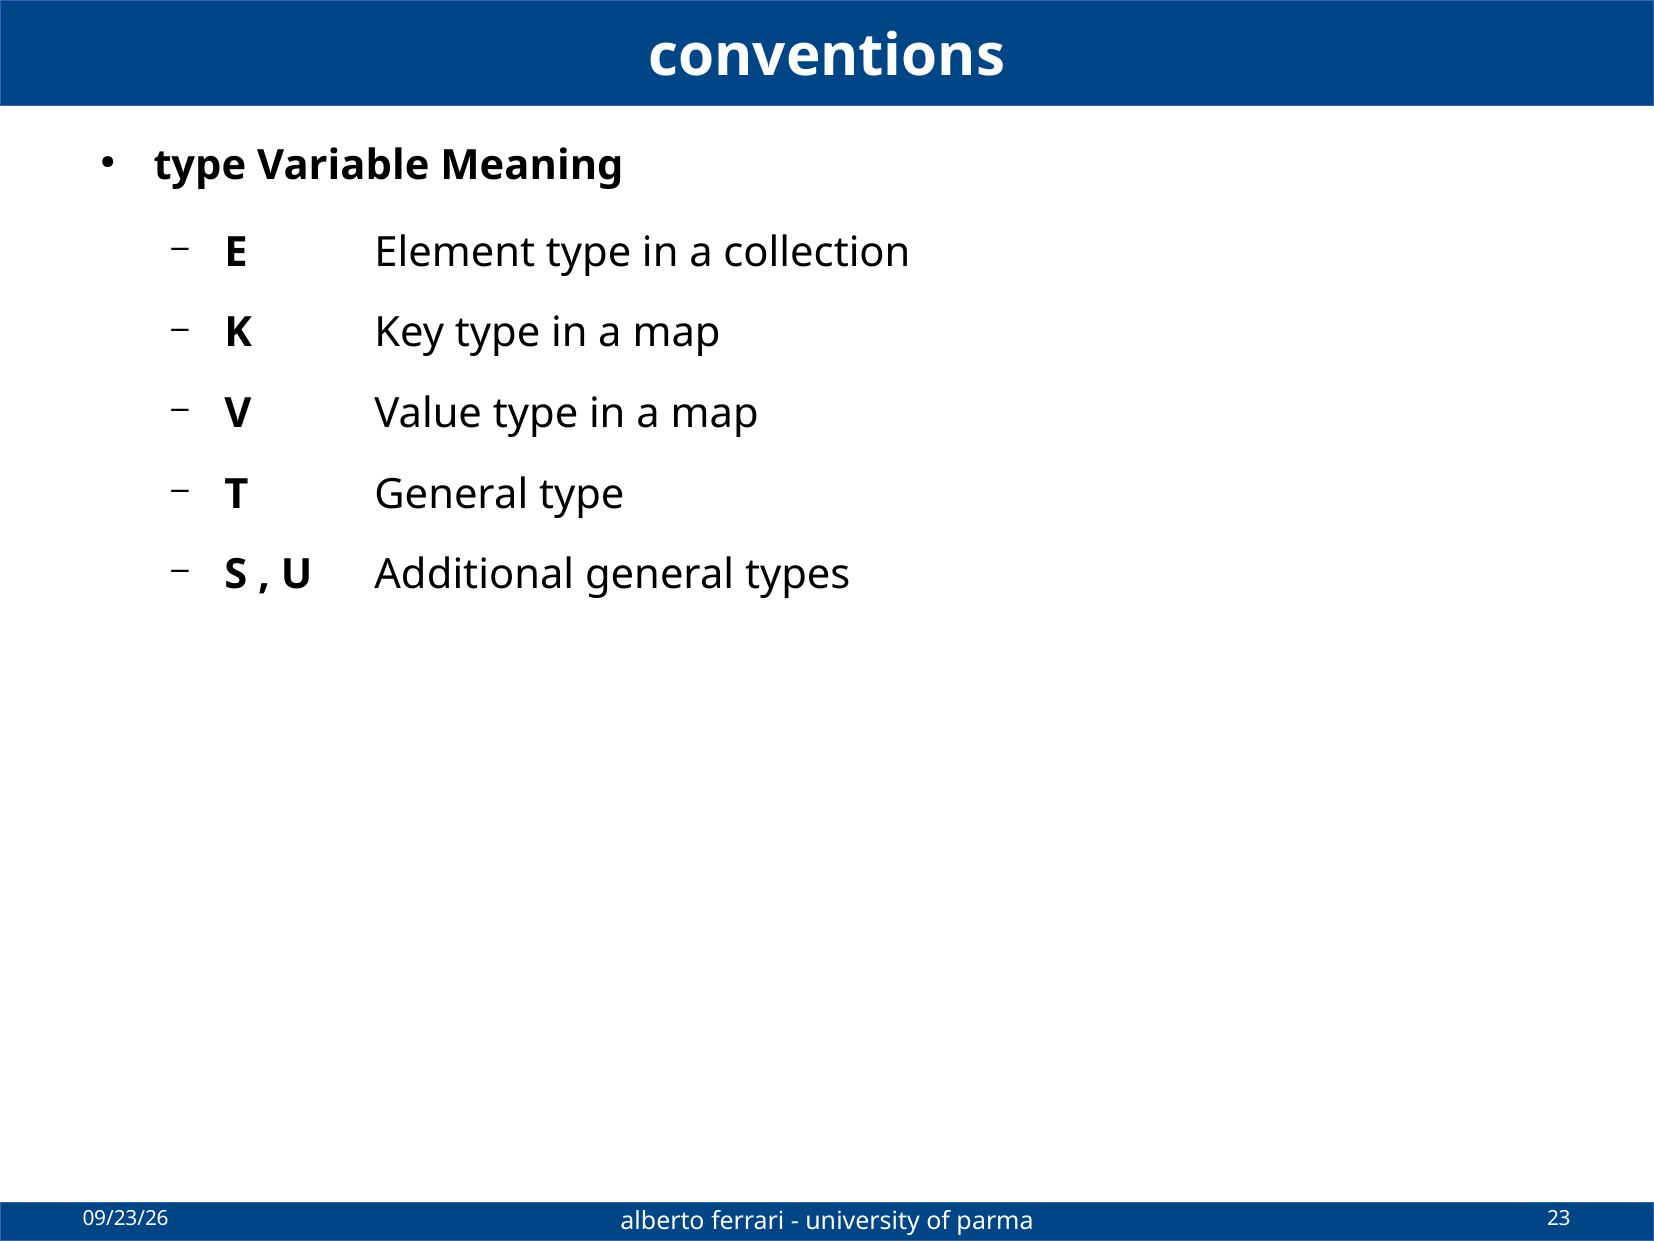

# conventions
type Variable Meaning
E 		Element type in a collection
K 		Key type in a map
V 		Value type in a map
T 		General type
S , U 	Additional general types
alberto ferrari - university of parma
23